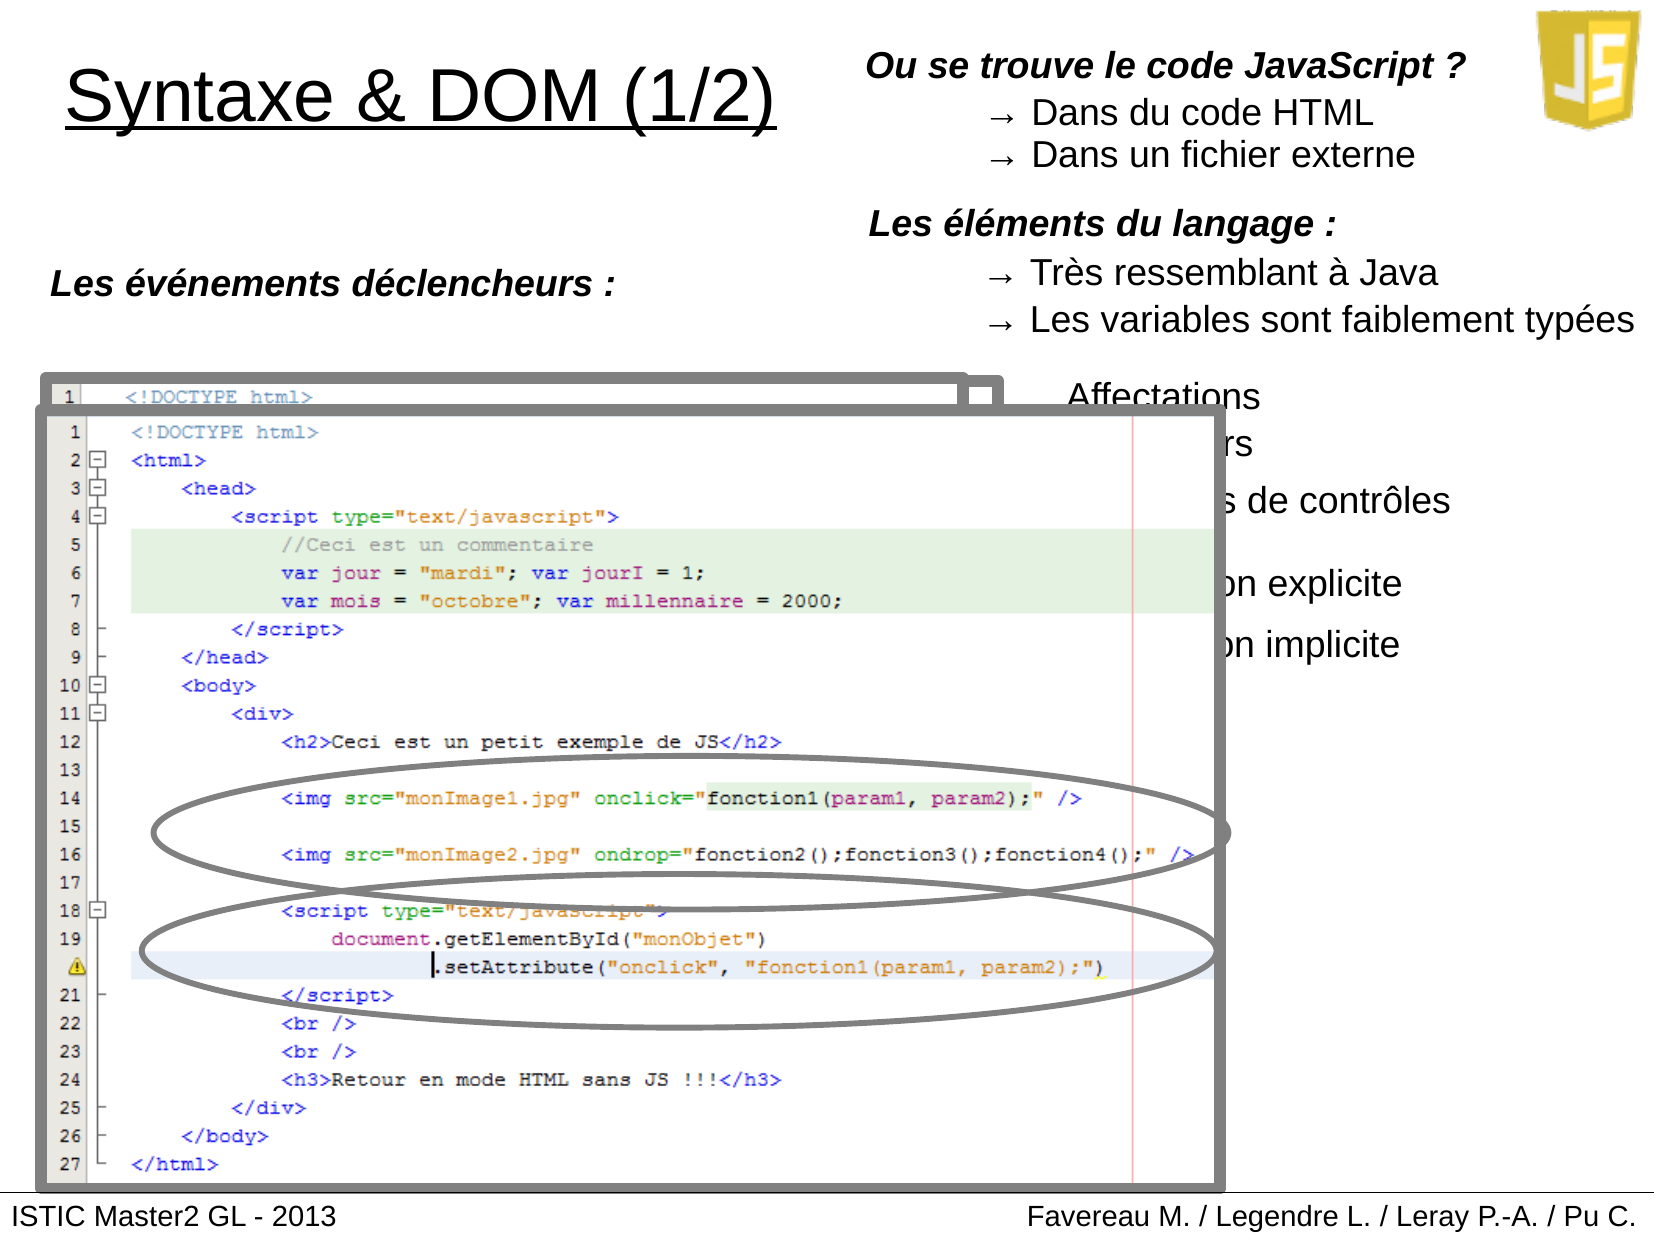

Ou se trouve le code JavaScript ?
# Syntaxe & DOM (1/2)
→ Dans du code HTML
→ Dans un fichier externe
Les éléments du langage :
 → Très ressemblant à Java
Les événements déclencheurs :
 → Les variables sont faiblement typées
Affectations
Opérateurs
Structures de contrôles
Déclaration explicite
Déclaration implicite
Tableaux
ISTIC Master2 GL - 2013
Favereau M. / Legendre L. / Leray P.-A. / Pu C.